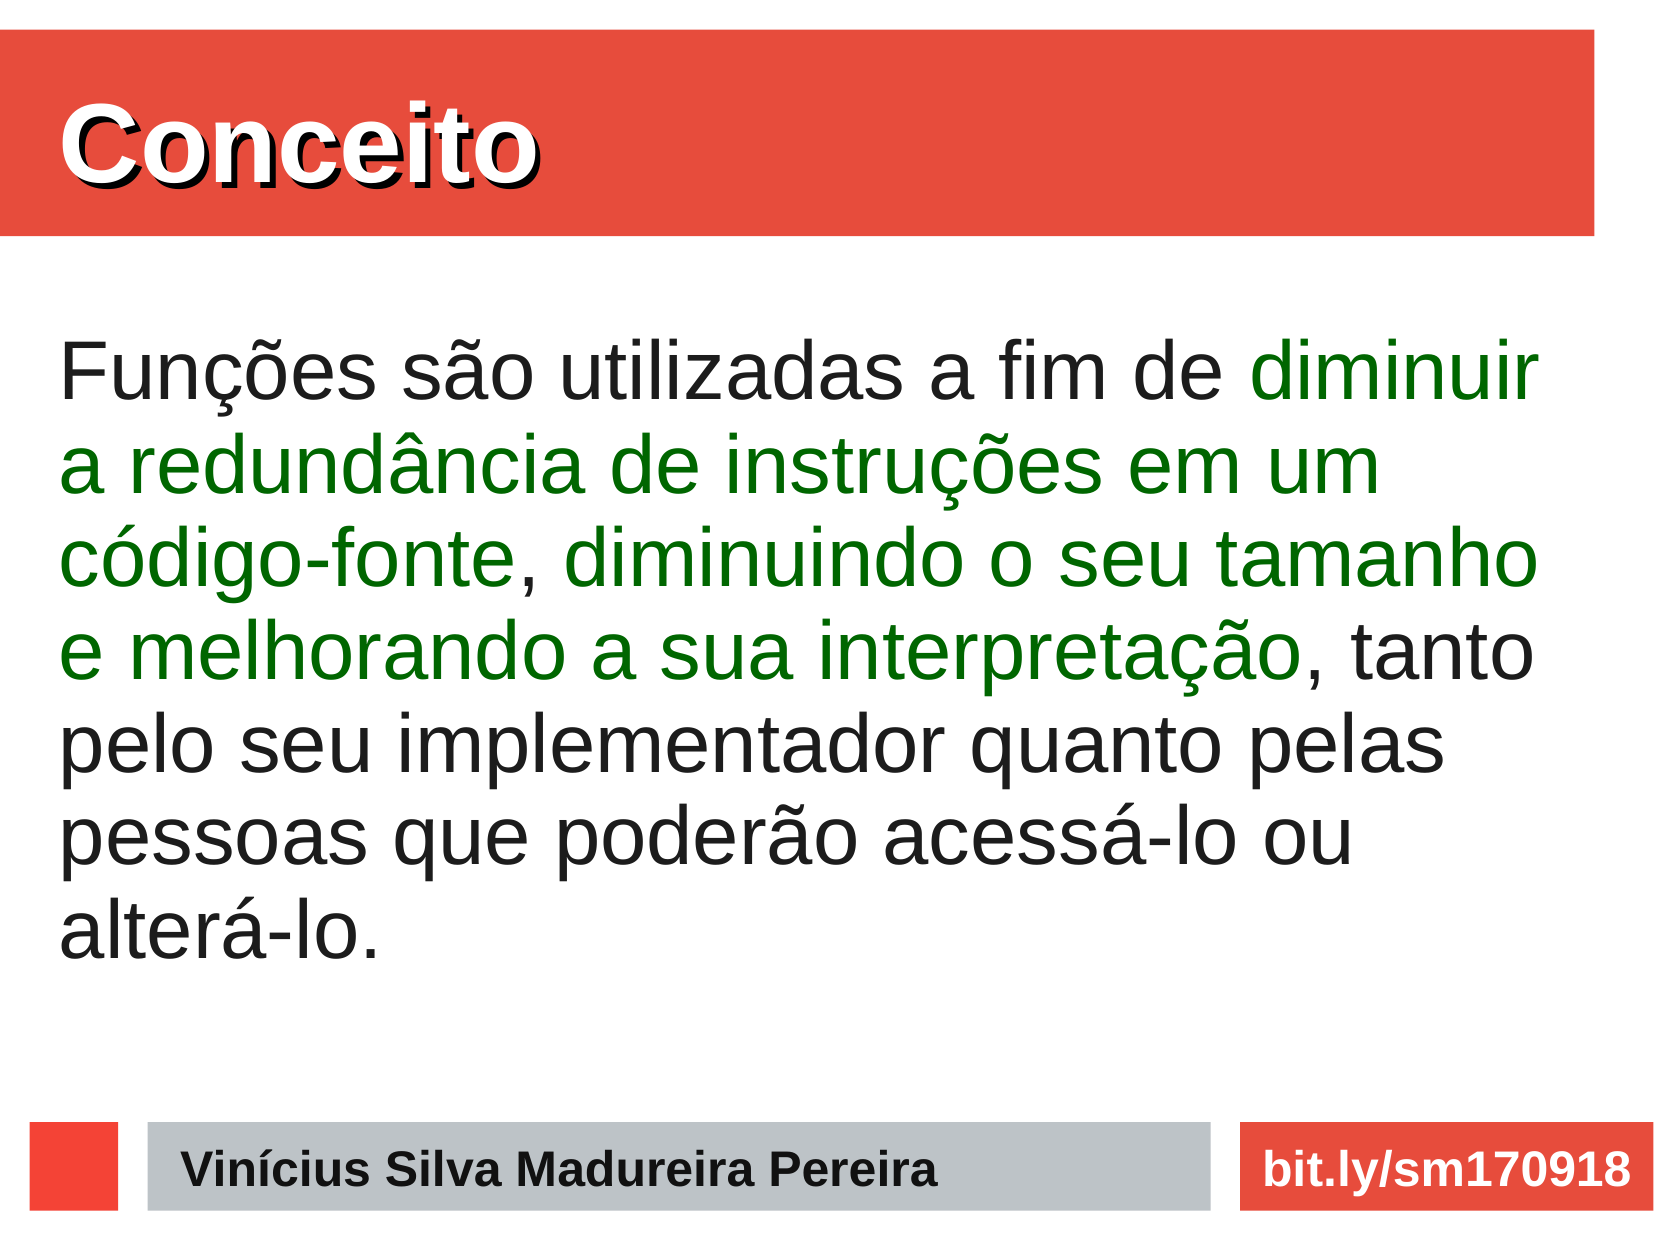

# Conceito
Funções são utilizadas a fim de diminuir a redundância de instruções em um código-fonte, diminuindo o seu tamanho e melhorando a sua interpretação, tanto pelo seu implementador quanto pelas pessoas que poderão acessá-lo ou alterá-lo.
Vinícius Silva Madureira Pereira
bit.ly/sm170918